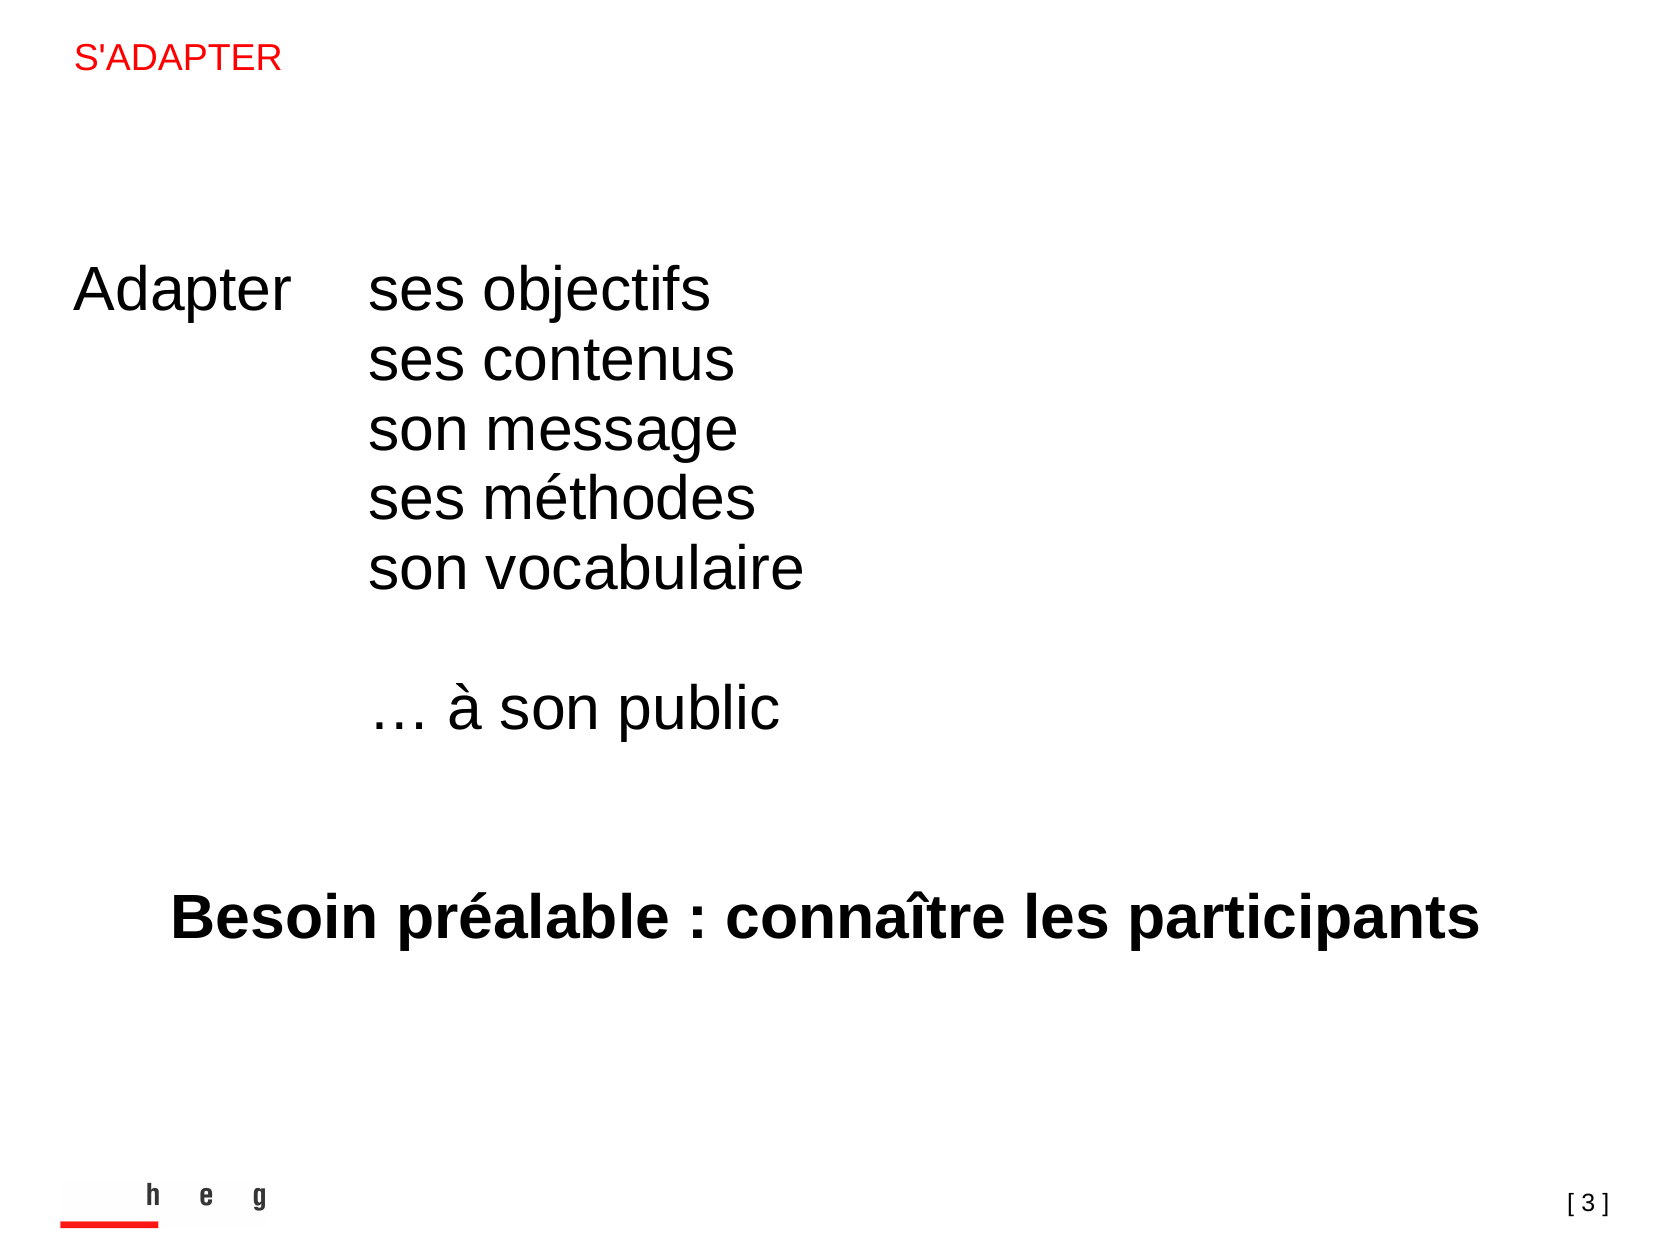

S'ADAPTER
Adapter	ses objectifs
	ses contenus
	son message
	ses méthodes
	son vocabulaire
	… à son public
Besoin préalable : connaître les participants